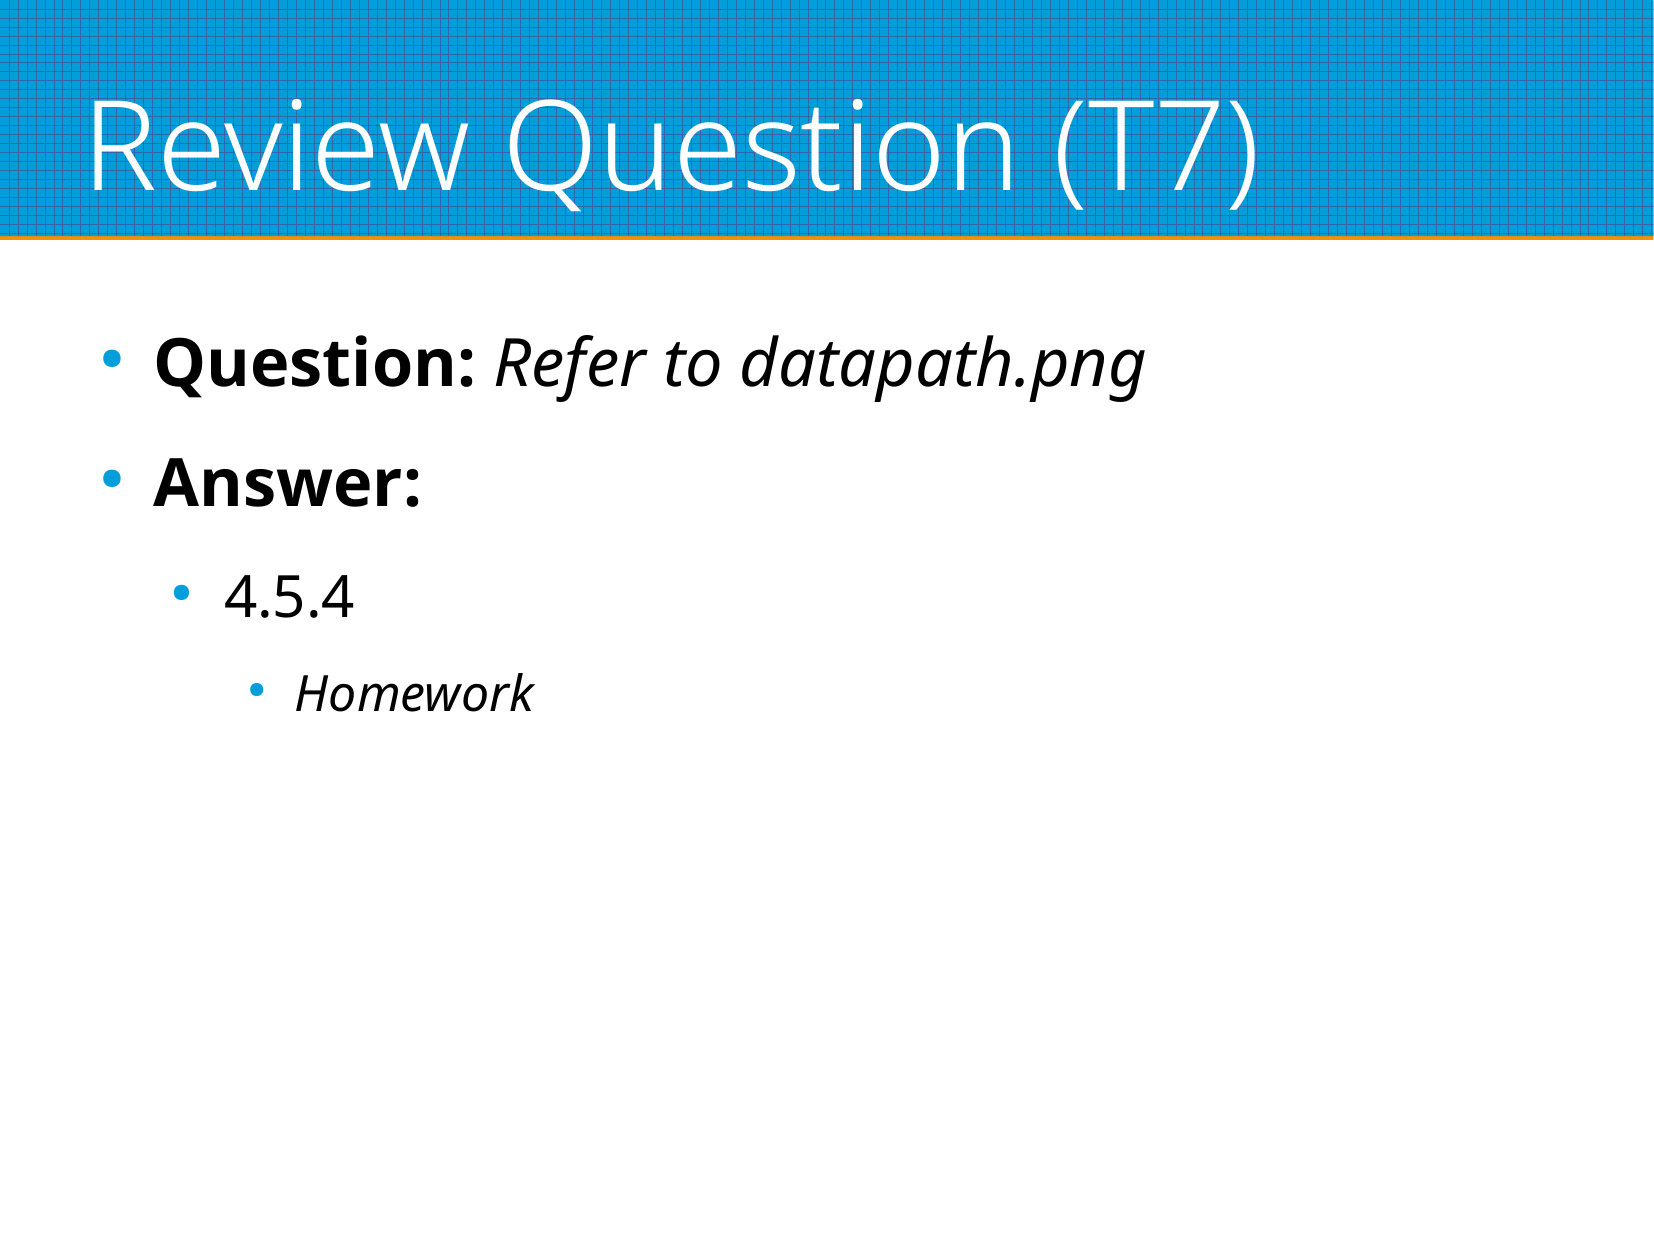

# Review Question (T7)
Question: Refer to datapath.png
Answer:
4.5.4
Homework